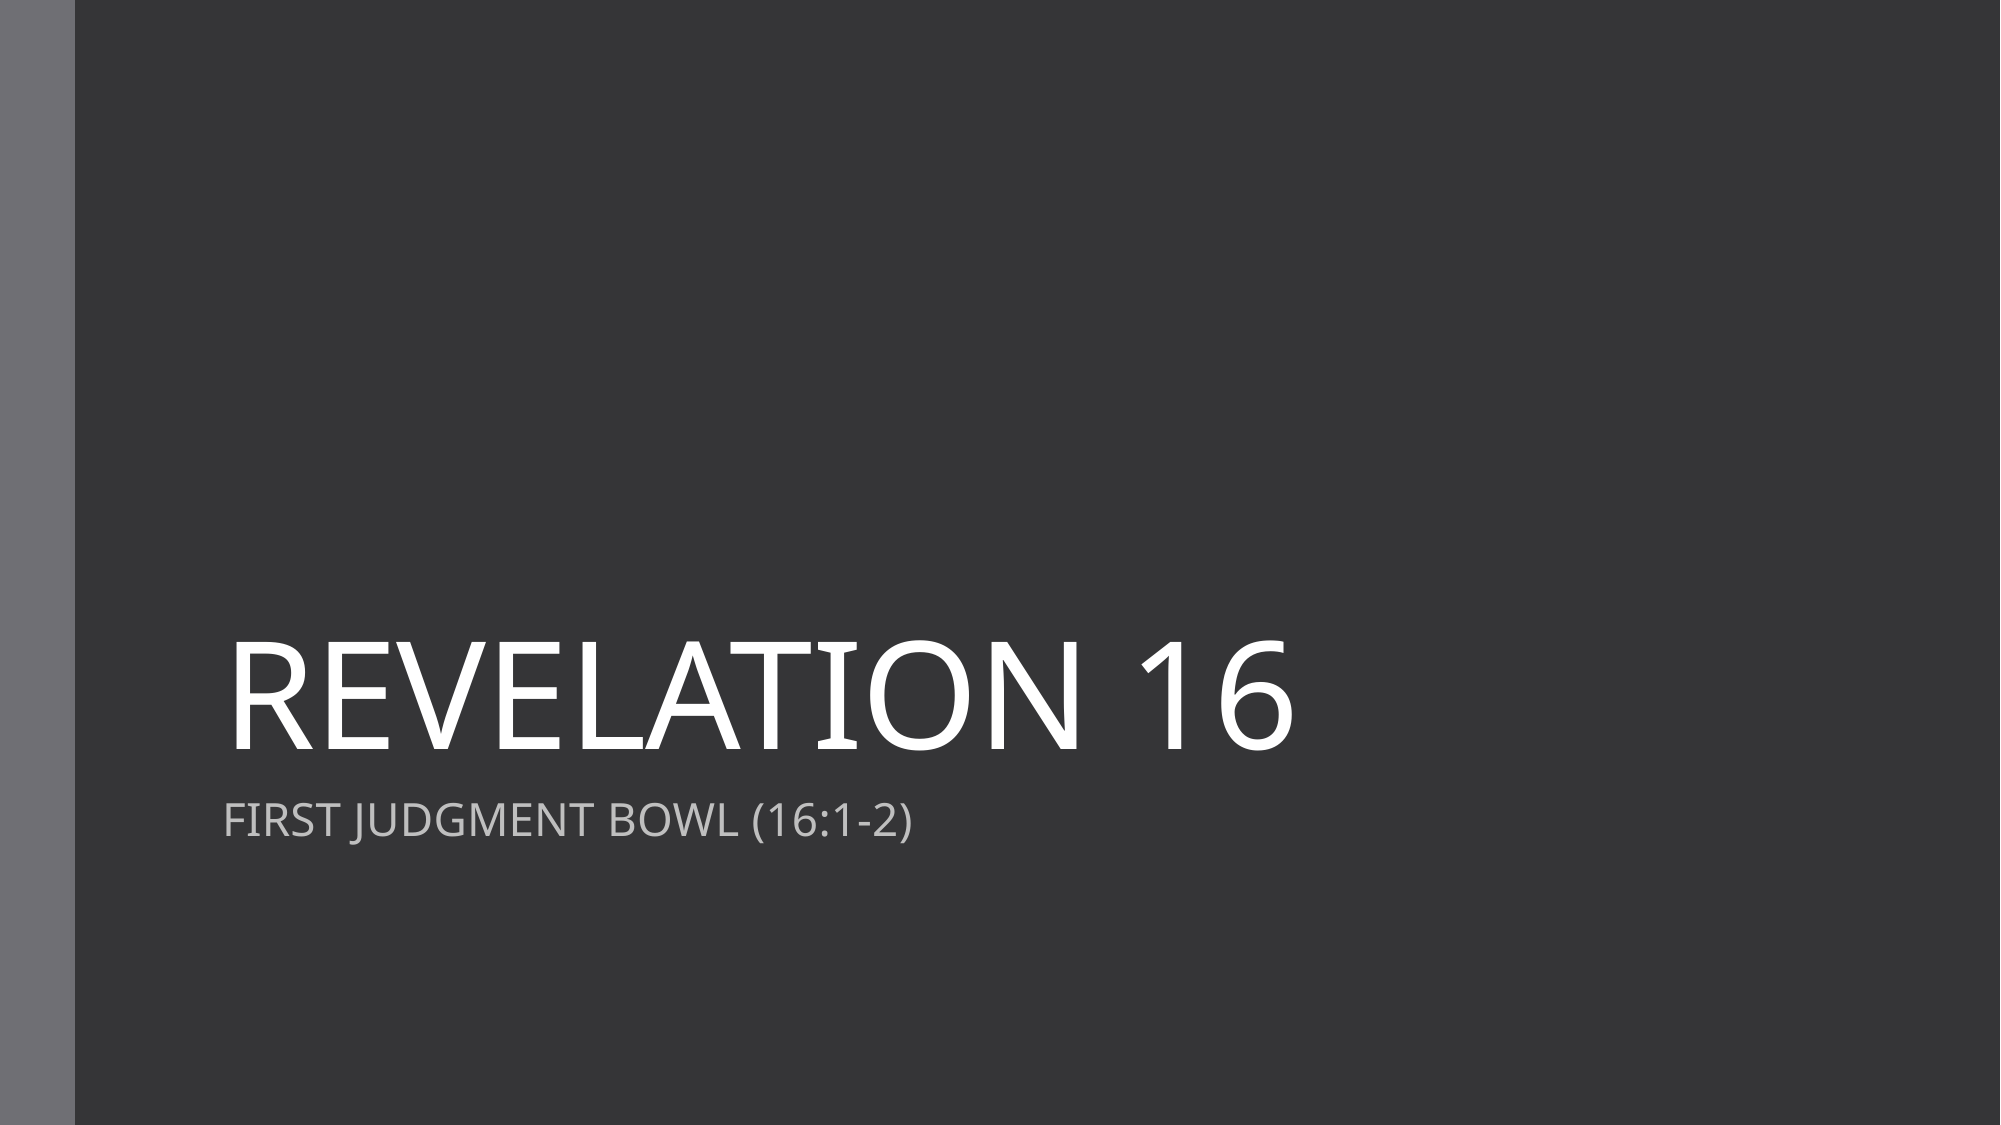

# REVELATION 16
FIRST JUDGMENT BOWL (16:1-2)